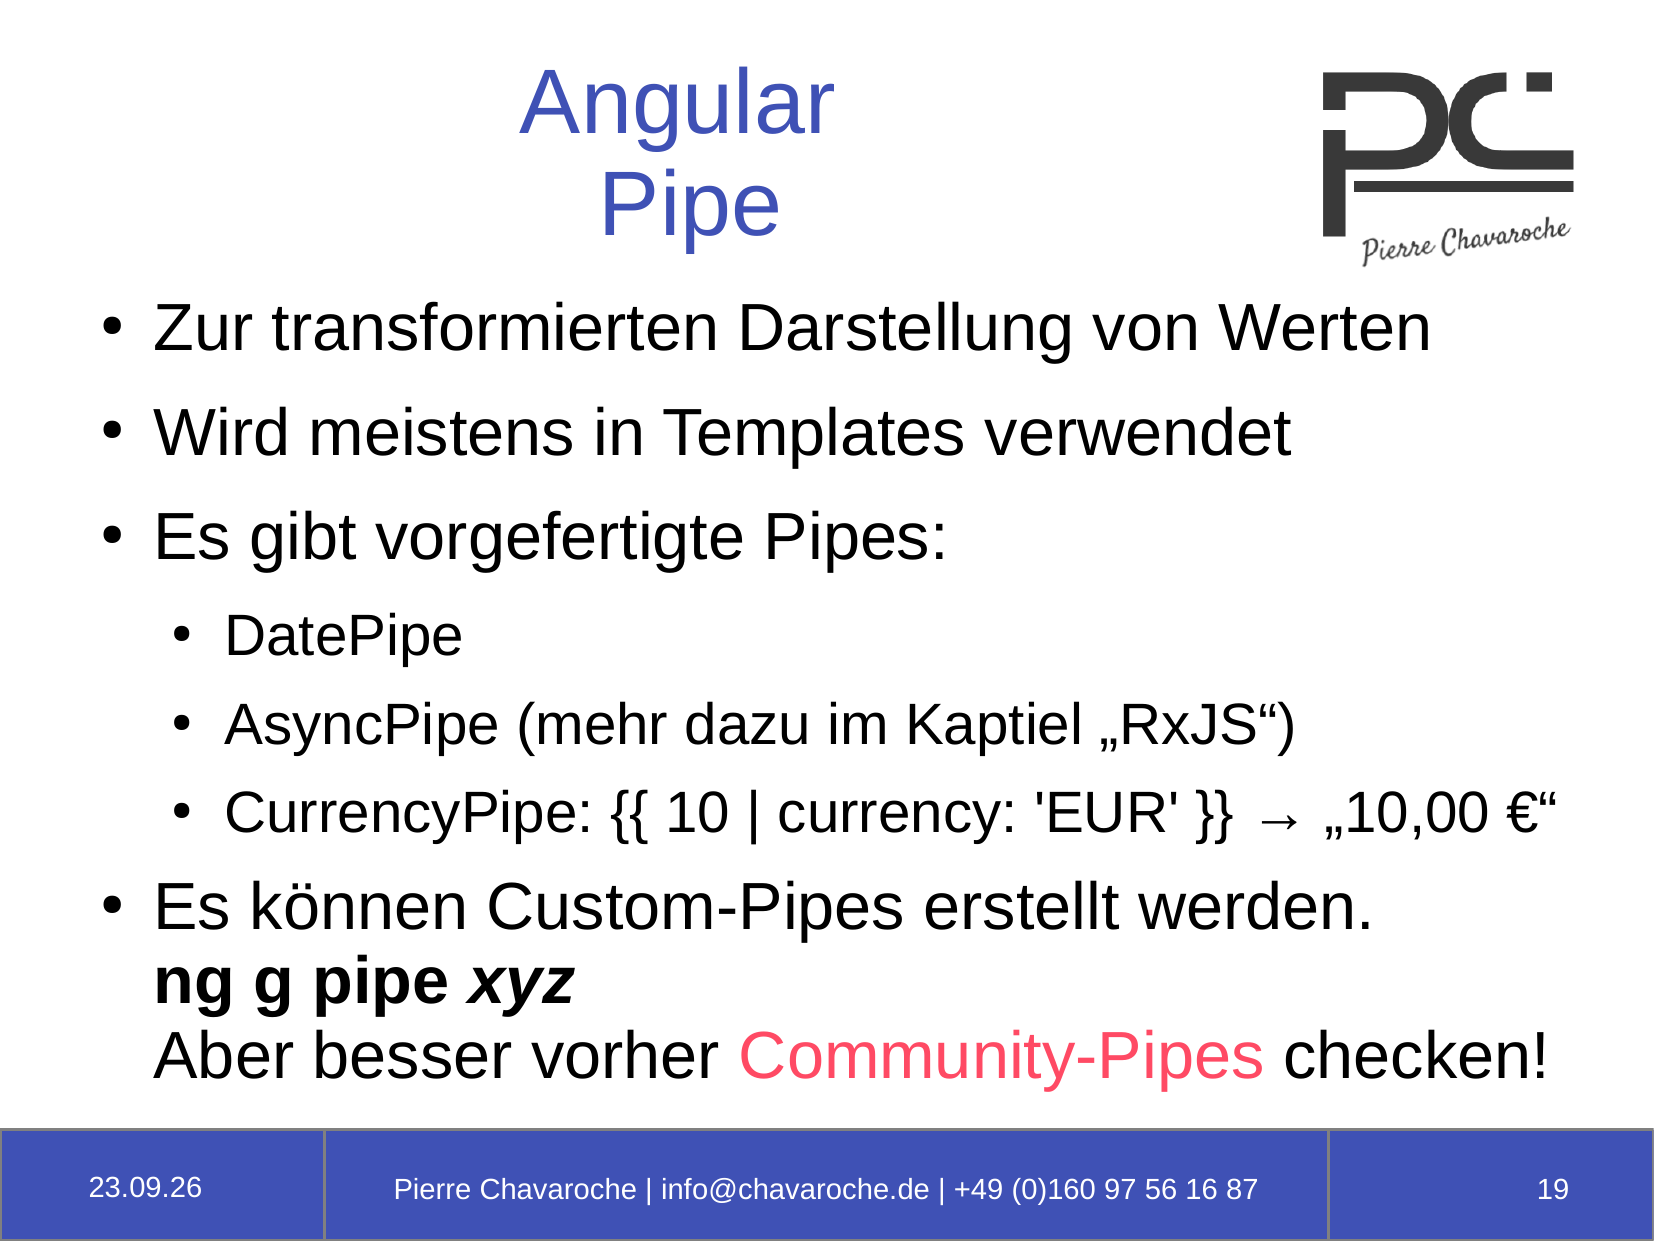

# Angular Pipe
Zur transformierten Darstellung von Werten
Wird meistens in Templates verwendet
Es gibt vorgefertigte Pipes:
DatePipe
AsyncPipe (mehr dazu im Kaptiel „RxJS“)
CurrencyPipe: {{ 10 | currency: 'EUR' }} → „10,00 €“
Es können Custom-Pipes erstellt werden.
ng g pipe xyz
Aber besser vorher Community-Pipes checken!
Pierre Chavaroche | info@chavaroche.de | +49 (0)160 97 56 16 87
19